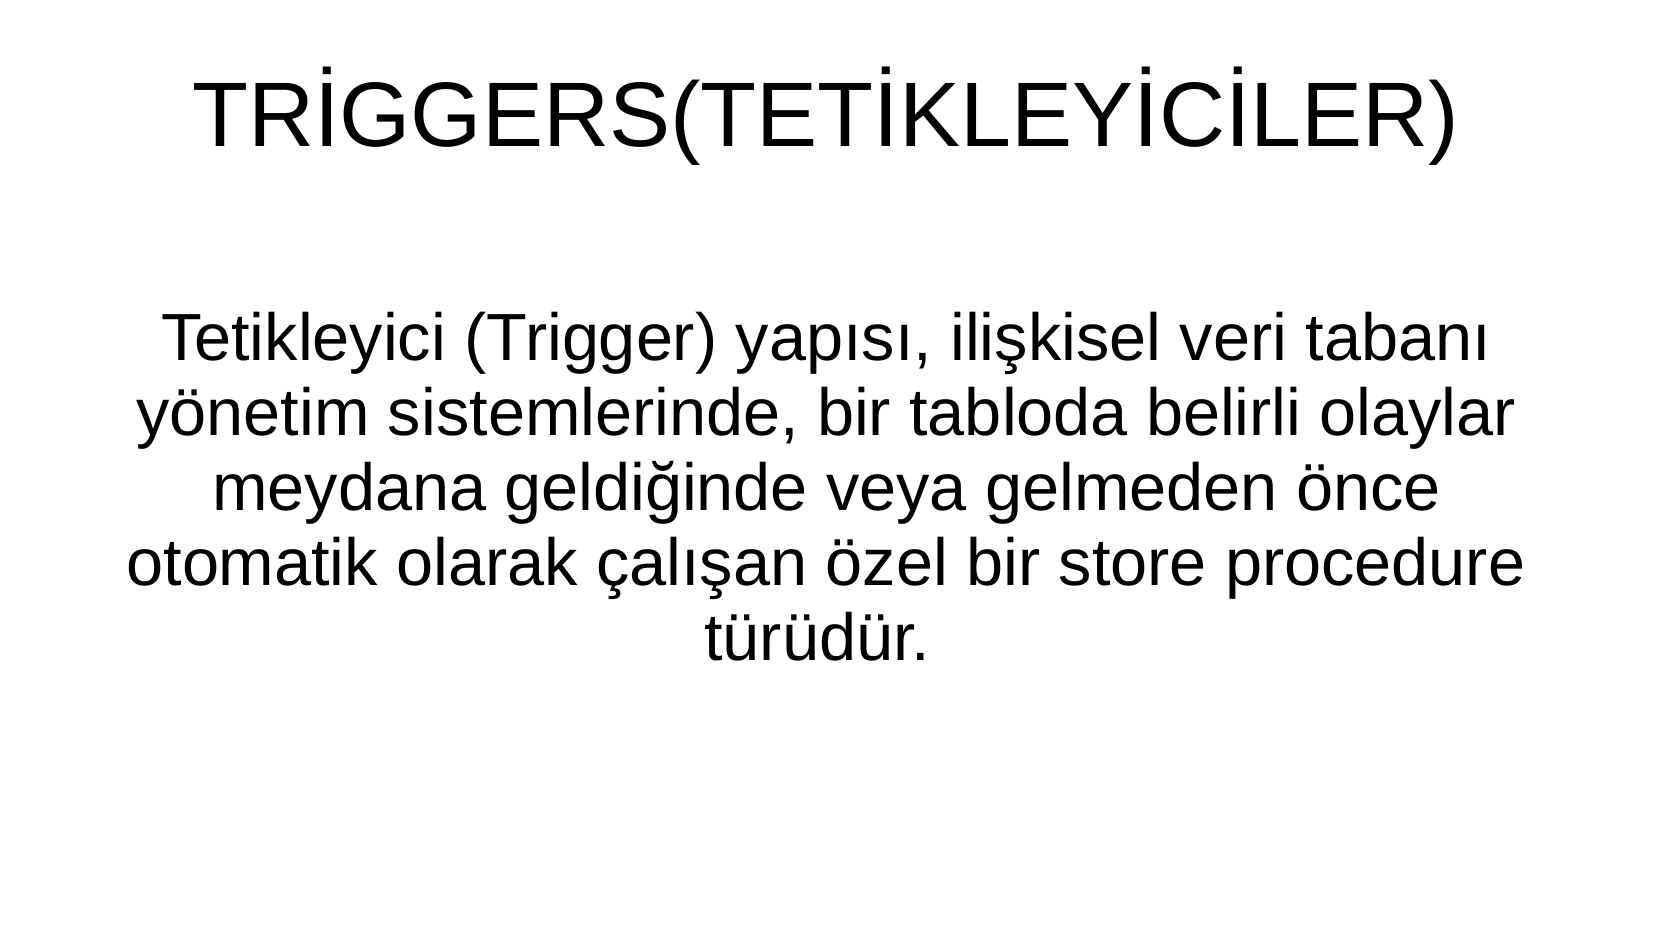

# TRİGGERS(TETİKLEYİCİLER)
Tetikleyici (Trigger) yapısı, ilişkisel veri tabanı yönetim sistemlerinde, bir tabloda belirli olaylar meydana geldiğinde veya gelmeden önce otomatik olarak çalışan özel bir store procedure türüdür.